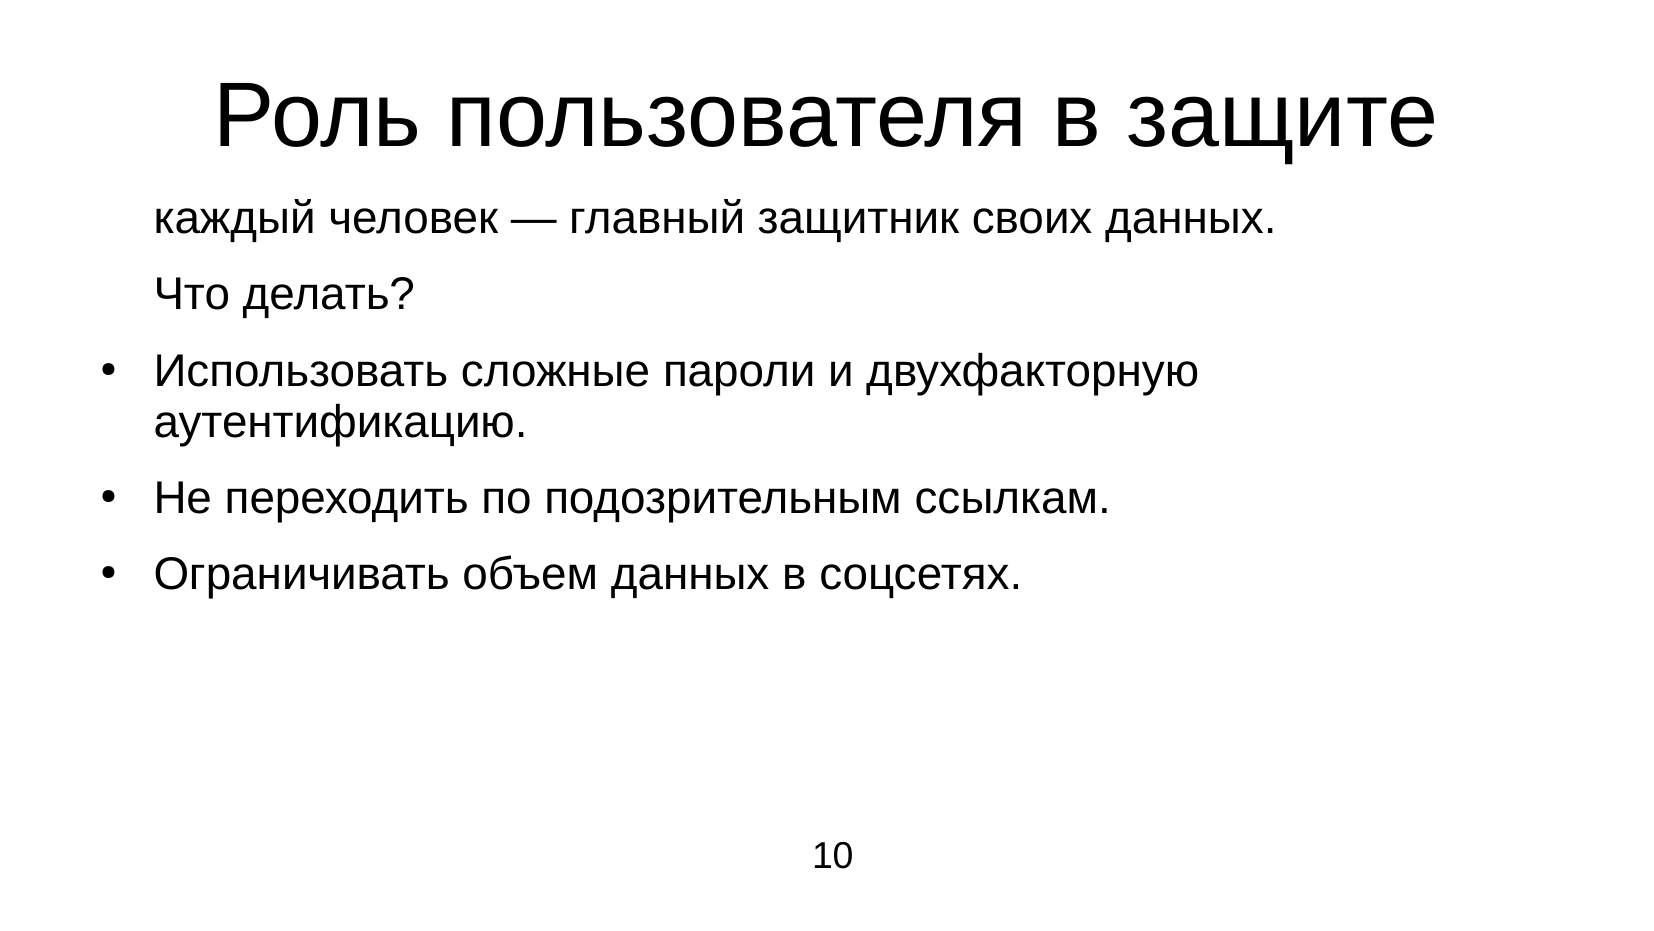

# Роль пользователя в защите
каждый человек — главный защитник своих данных.
Что делать?
Использовать сложные пароли и двухфакторную аутентификацию.
Не переходить по подозрительным ссылкам.
Ограничивать объем данных в соцсетях.
10